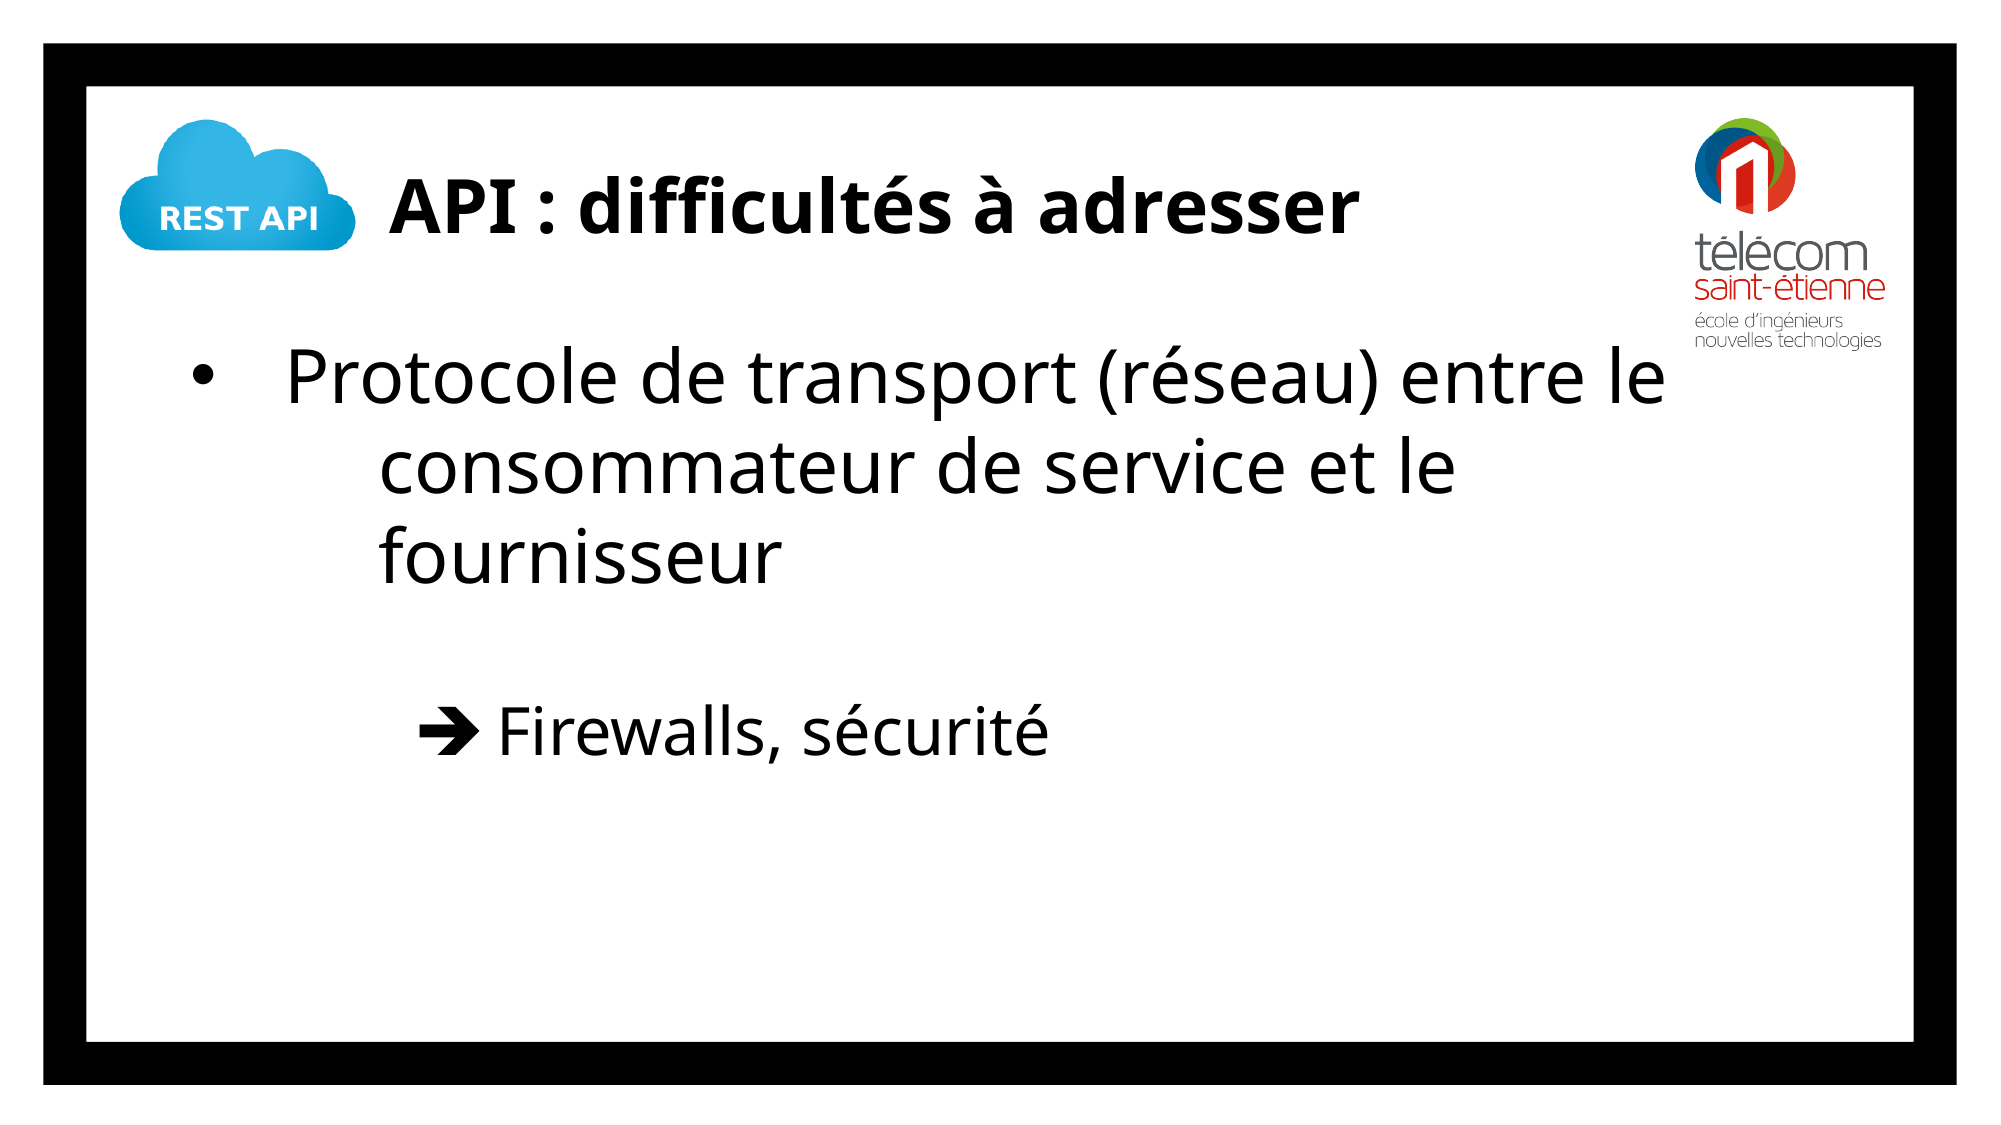

# API : difficultés à adresser
Protocole de transport (réseau) entre le consommateur de service et le fournisseur
	 Firewalls, sécurité